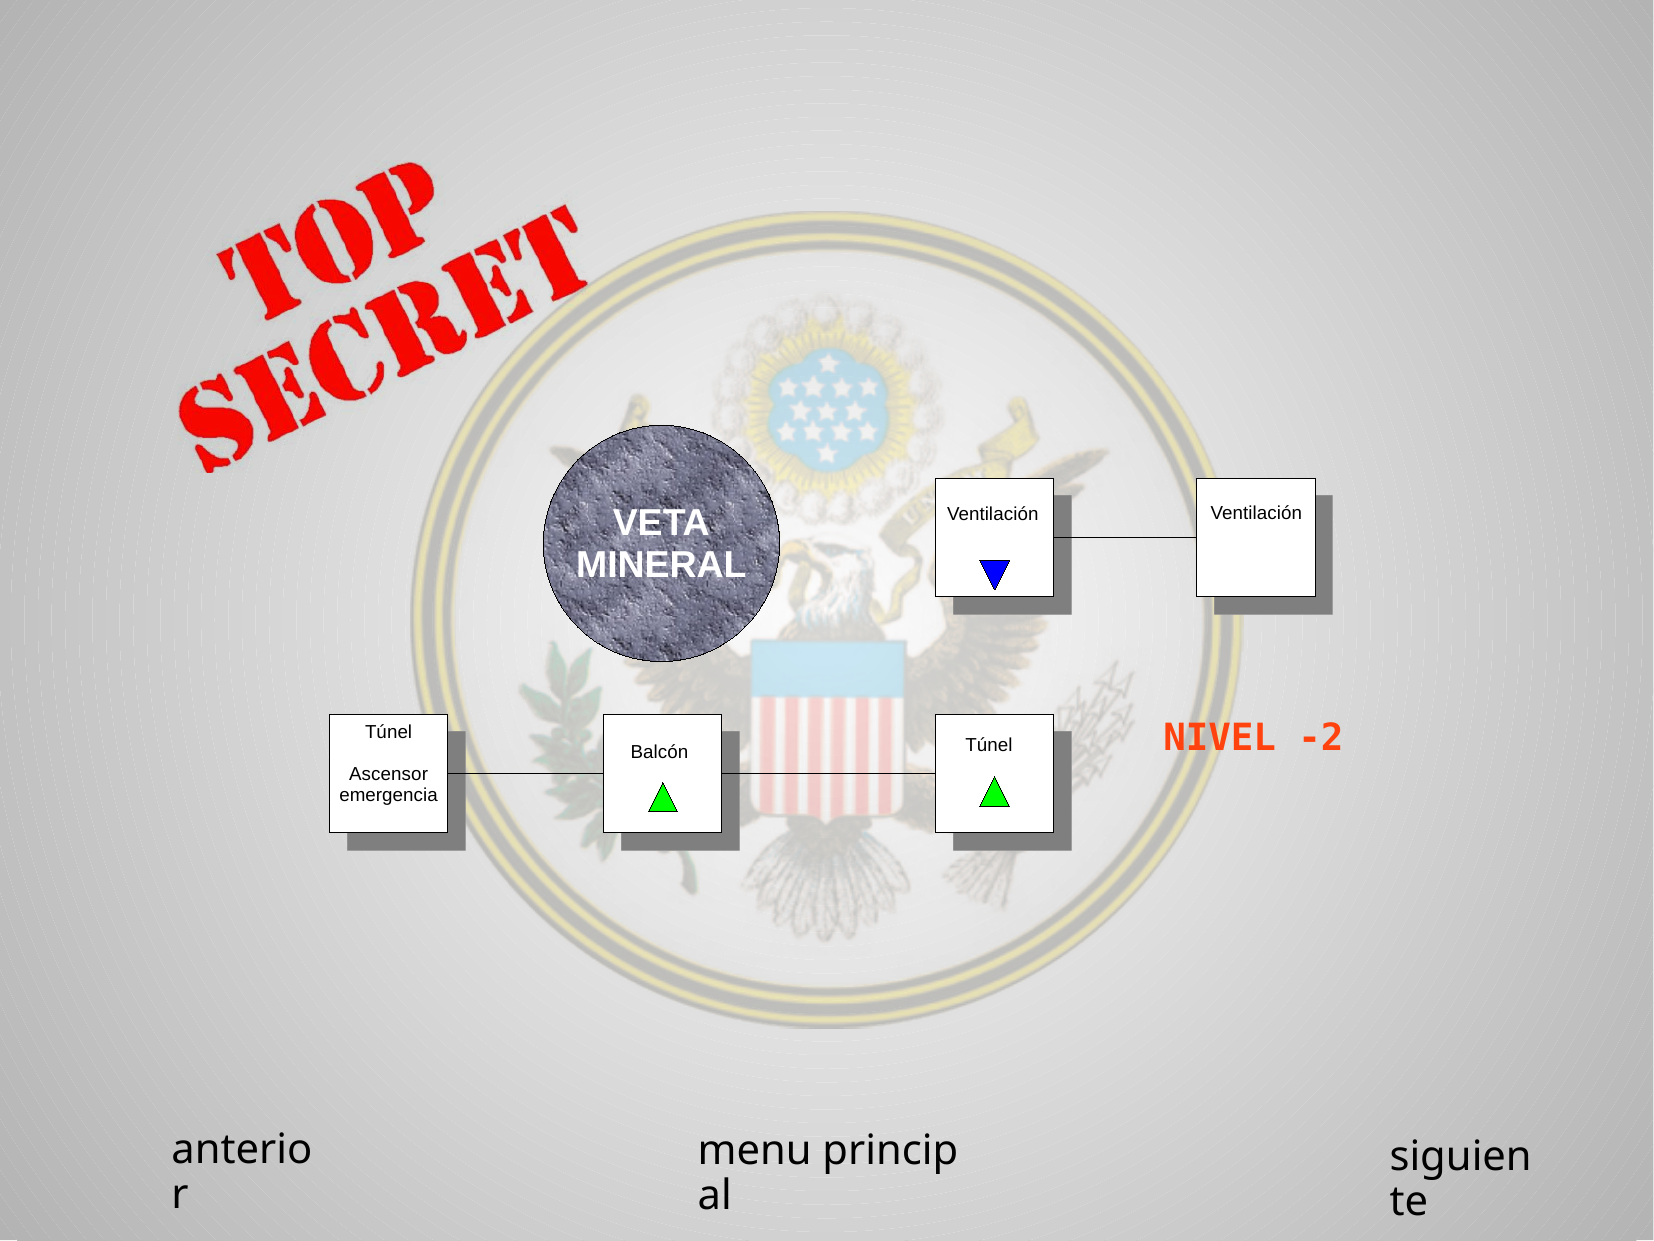

VETA
MINERAL
Ventilación
Ventilación
NIVEL -2
Túnel
Ascensor
emergencia
Túnel
Balcón
anterior
menu principal
siguiente